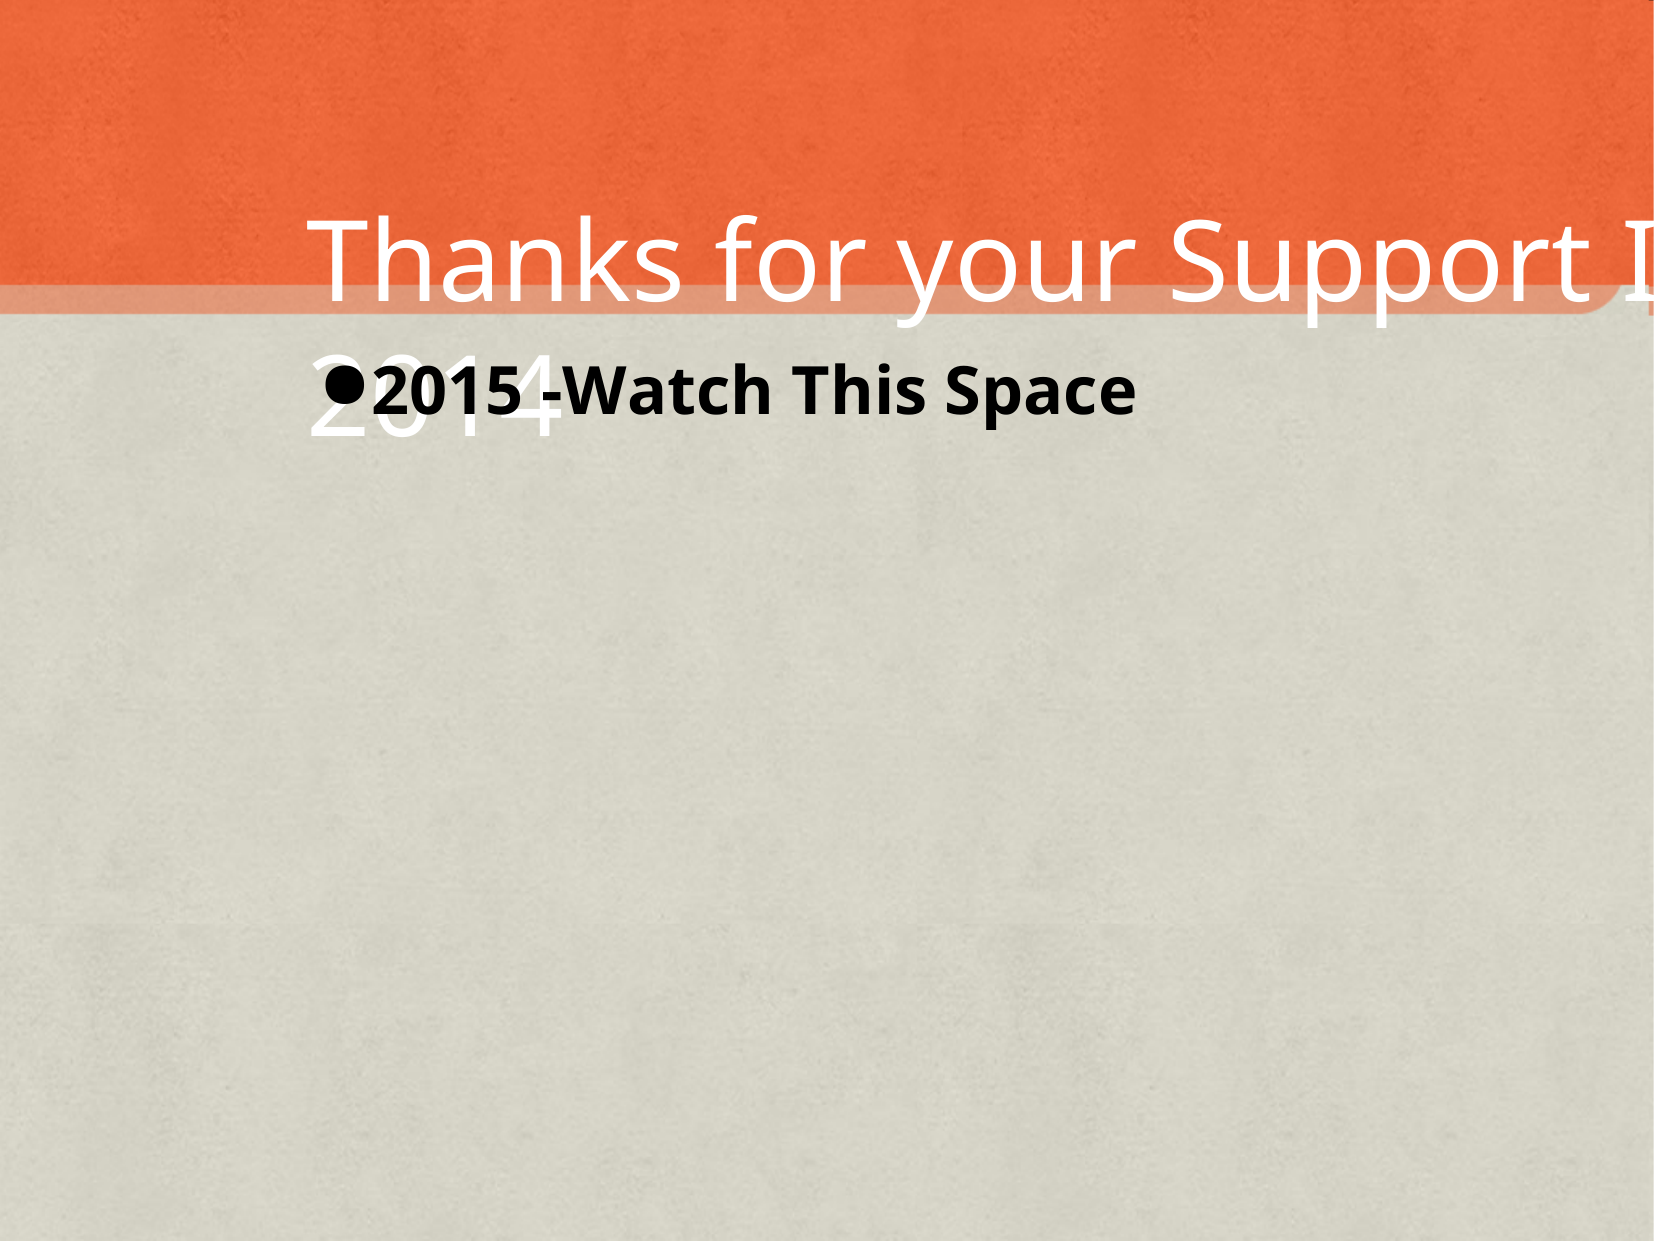

Thanks for your Support In 2014
2015 -Watch This Space